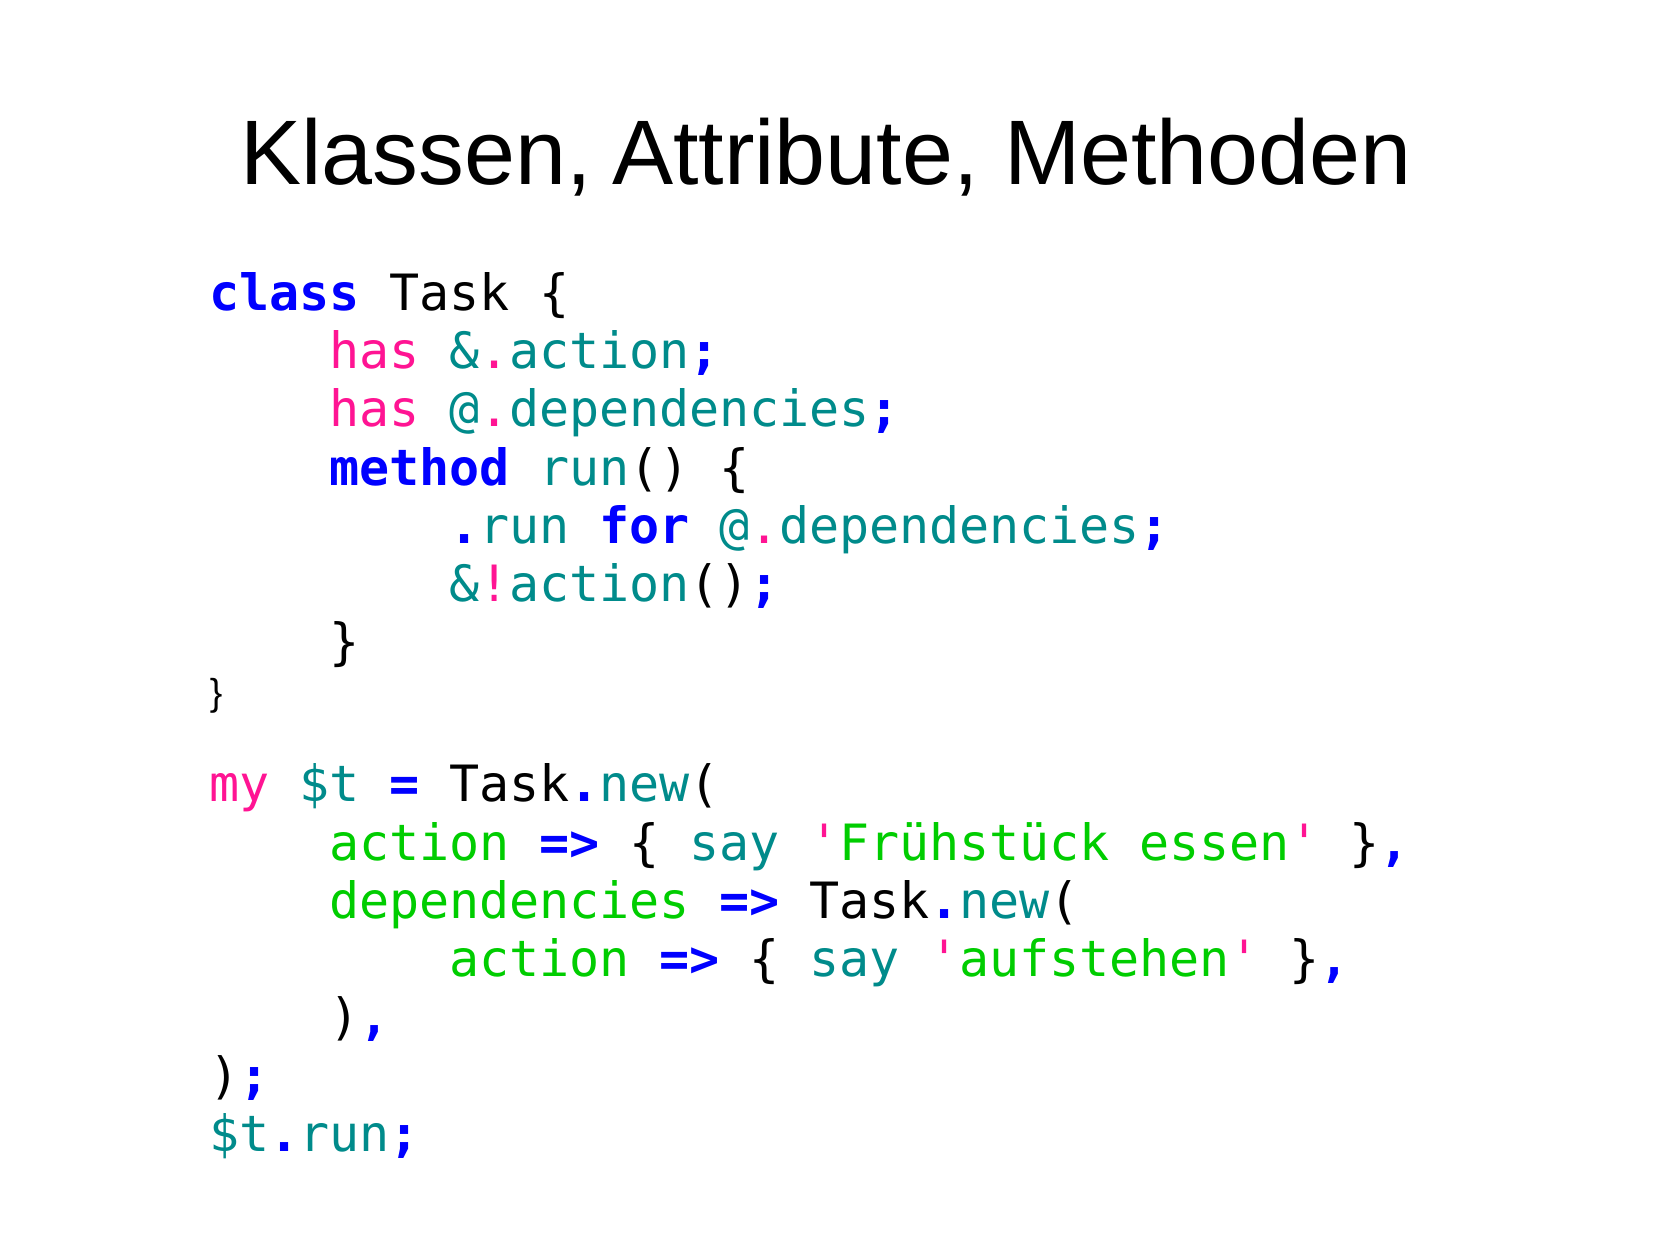

# Klassen, Attribute, Methoden
class Task {
 has &.action;
 has @.dependencies;
 method run() {
 .run for @.dependencies;
 &!action();
 }
}
my $t = Task.new(
 action => { say 'Frühstück essen' },
 dependencies => Task.new(
 action => { say 'aufstehen' },
 ),
);
$t.run;